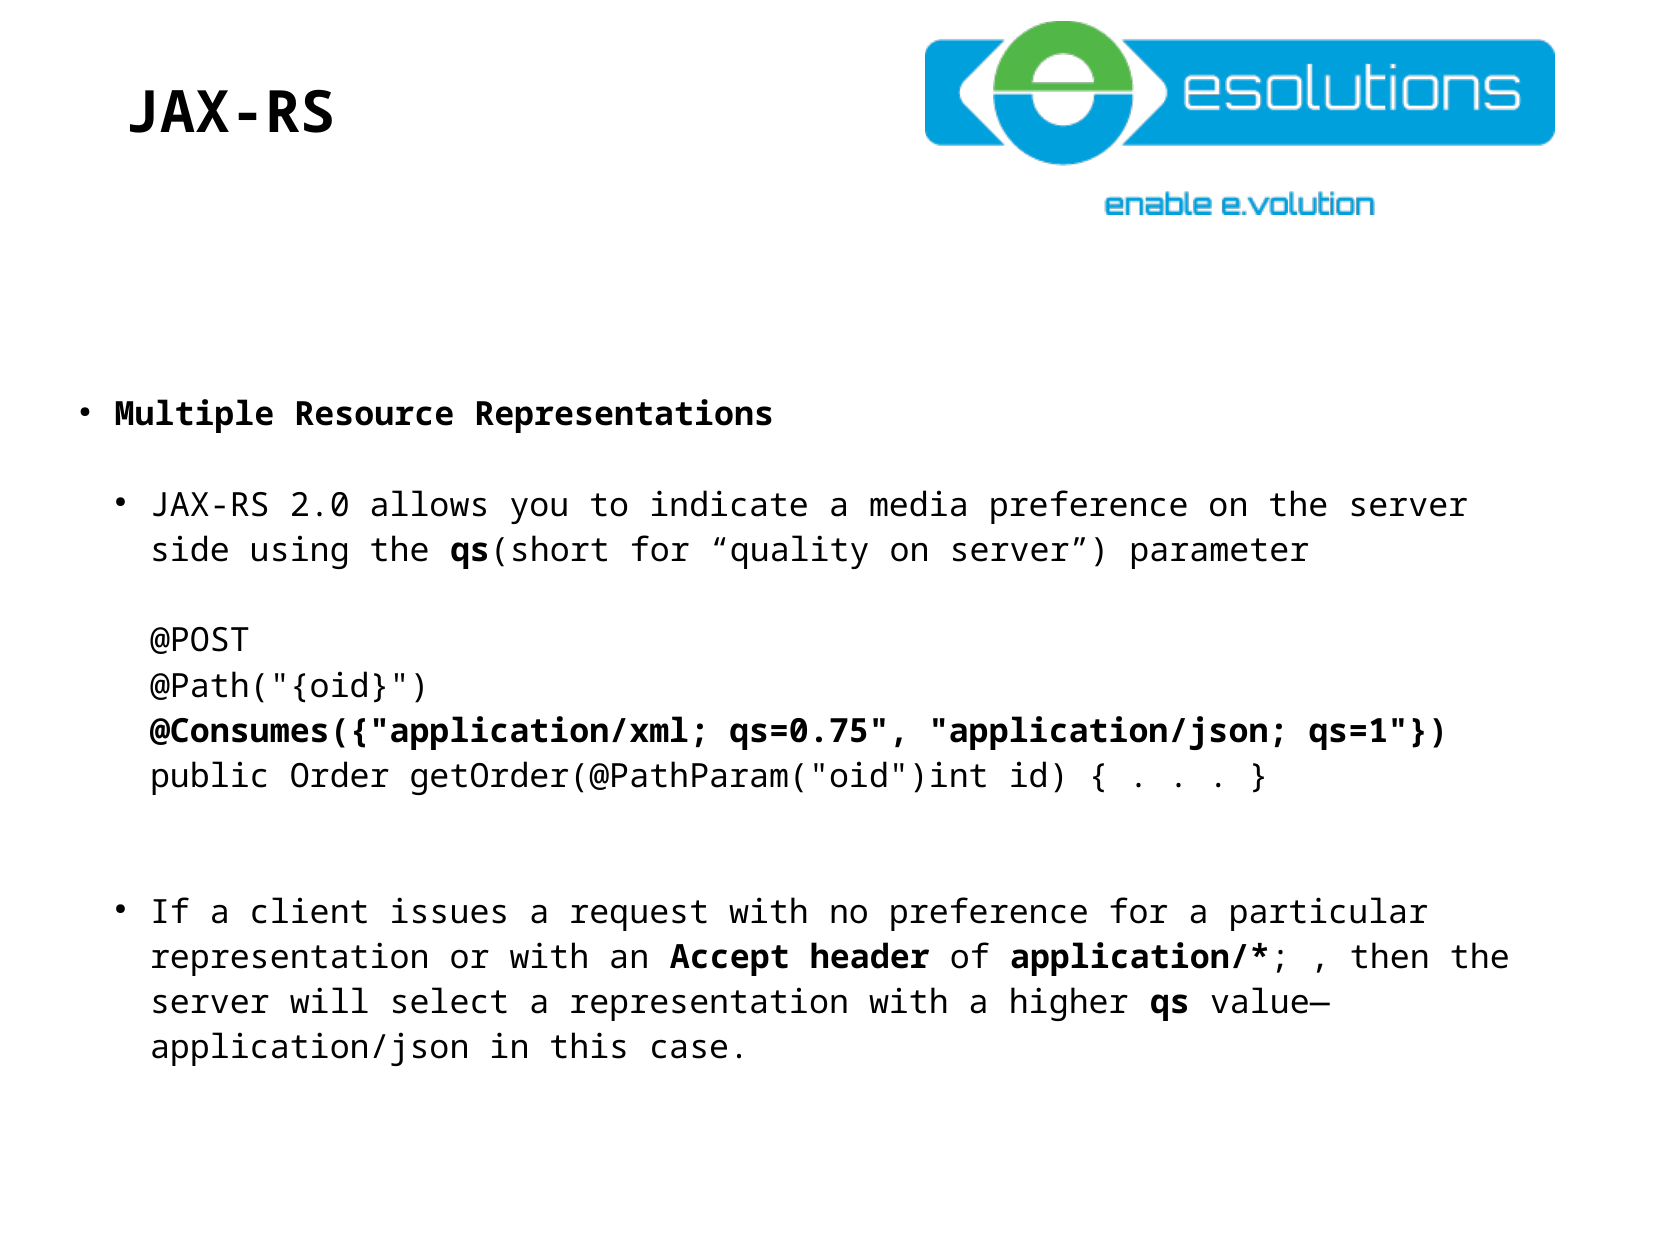

JAX-RS
# Multiple Resource Representations
JAX-RS 2.0 allows you to indicate a media preference on the server side using the qs(short for “quality on server”) parameter
@POST
@Path("{oid}")
@Consumes({"application/xml; qs=0.75", "application/json; qs=1"})
public Order getOrder(@PathParam("oid")int id) { . . . }
If a client issues a request with no preference for a particular representation or with an Accept header of application/*; , then the server will select a representation with a higher qs value— application/json in this case.